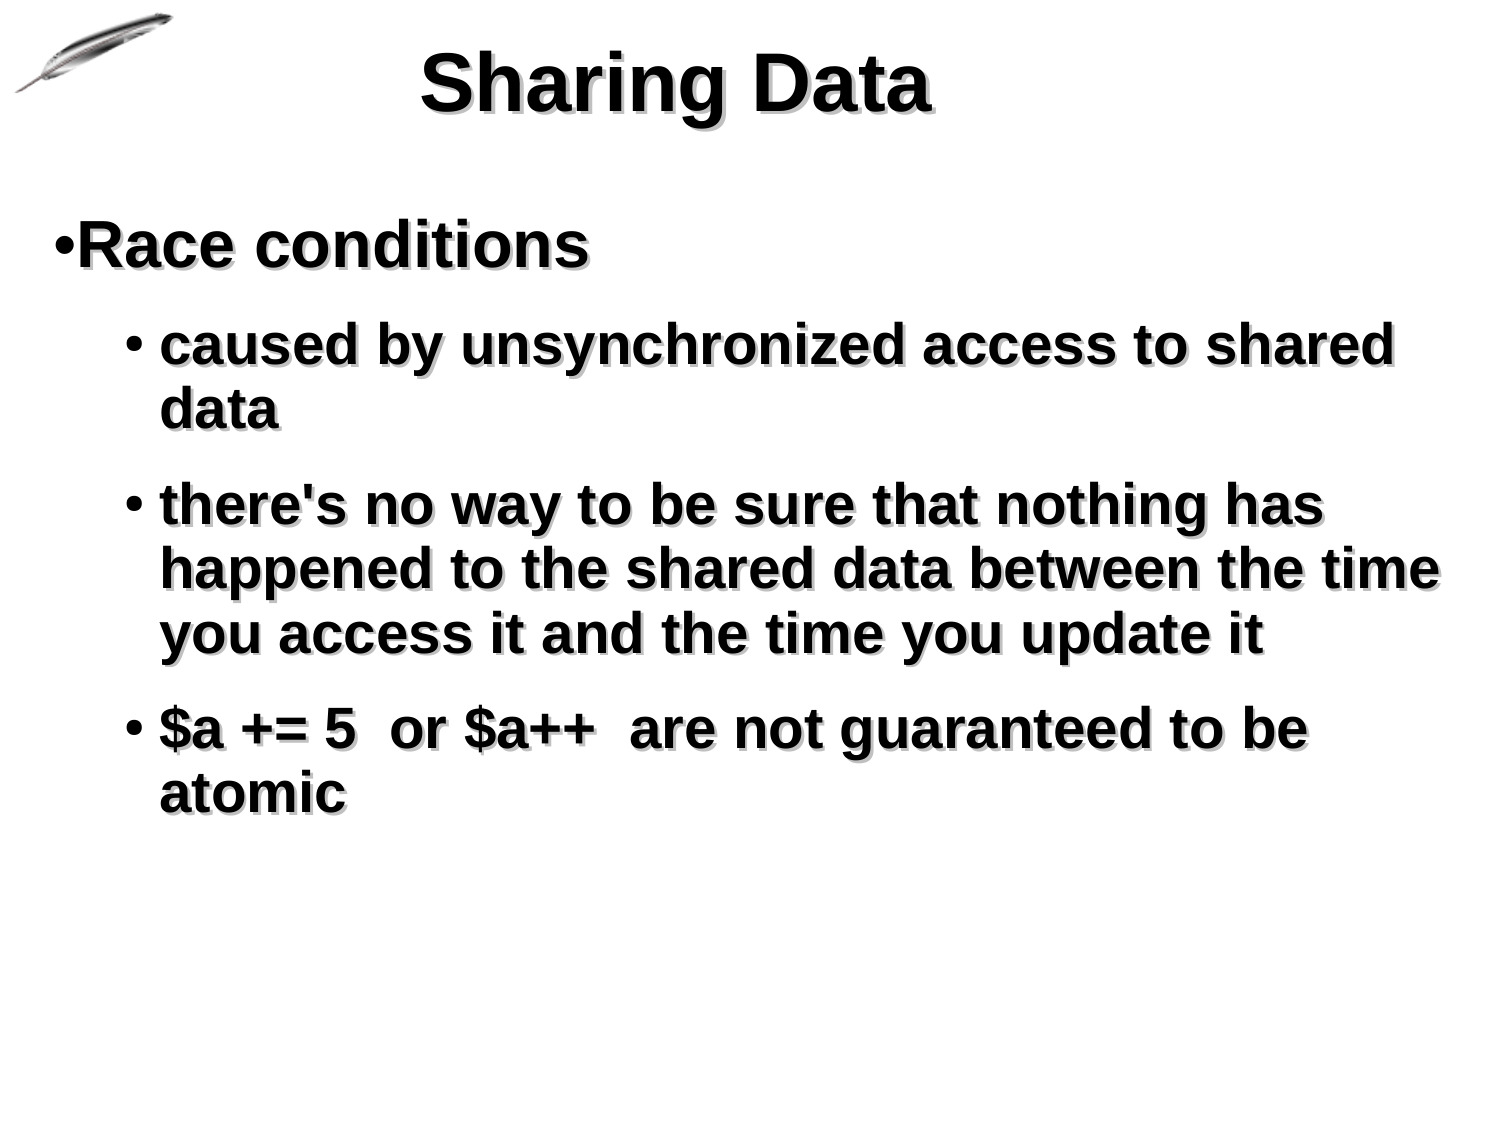

# Sharing Data
Race conditions
caused by unsynchronized access to shared data
there's no way to be sure that nothing has happened to the shared data between the time you access it and the time you update it
$a += 5 or $a++ are not guaranteed to be atomic